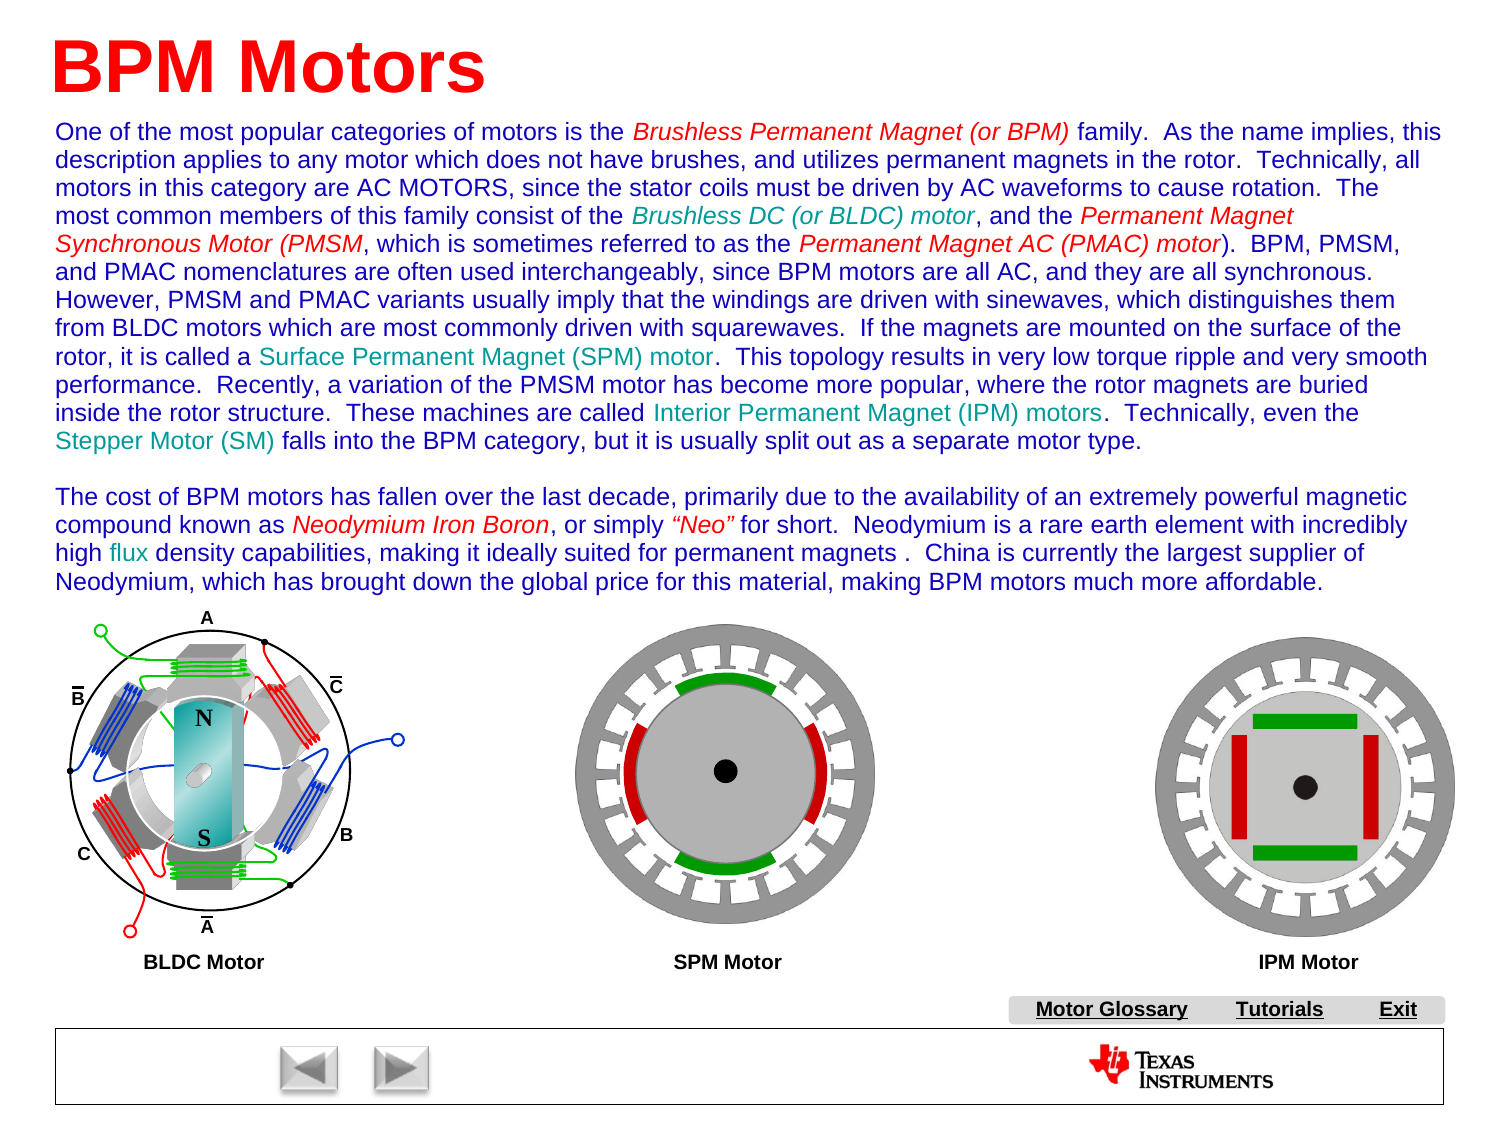

# BPM Motors
One of the most popular categories of motors is the Brushless Permanent Magnet (or BPM) family. As the name implies, this description applies to any motor which does not have brushes, and utilizes permanent magnets in the rotor. Technically, all motors in this category are AC MOTORS, since the stator coils must be driven by AC waveforms to cause rotation. The most common members of this family consist of the Brushless DC (or BLDC) motor, and the Permanent Magnet Synchronous Motor (PMSM, which is sometimes referred to as the Permanent Magnet AC (PMAC) motor). BPM, PMSM, and PMAC nomenclatures are often used interchangeably, since BPM motors are all AC, and they are all synchronous. However, PMSM and PMAC variants usually imply that the windings are driven with sinewaves, which distinguishes them from BLDC motors which are most commonly driven with squarewaves. If the magnets are mounted on the surface of the rotor, it is called a Surface Permanent Magnet (SPM) motor. This topology results in very low torque ripple and very smooth performance. Recently, a variation of the PMSM motor has become more popular, where the rotor magnets are buried inside the rotor structure. These machines are called Interior Permanent Magnet (IPM) motors. Technically, even the Stepper Motor (SM) falls into the BPM category, but it is usually split out as a separate motor type.
The cost of BPM motors has fallen over the last decade, primarily due to the availability of an extremely powerful magnetic compound known as Neodymium Iron Boron, or simply “Neo” for short. Neodymium is a rare earth element with incredibly high flux density capabilities, making it ideally suited for permanent magnets . China is currently the largest supplier of Neodymium, which has brought down the global price for this material, making BPM motors much more affordable.
A
C
B
N
S
B
C
A
BLDC Motor
SPM Motor
IPM Motor